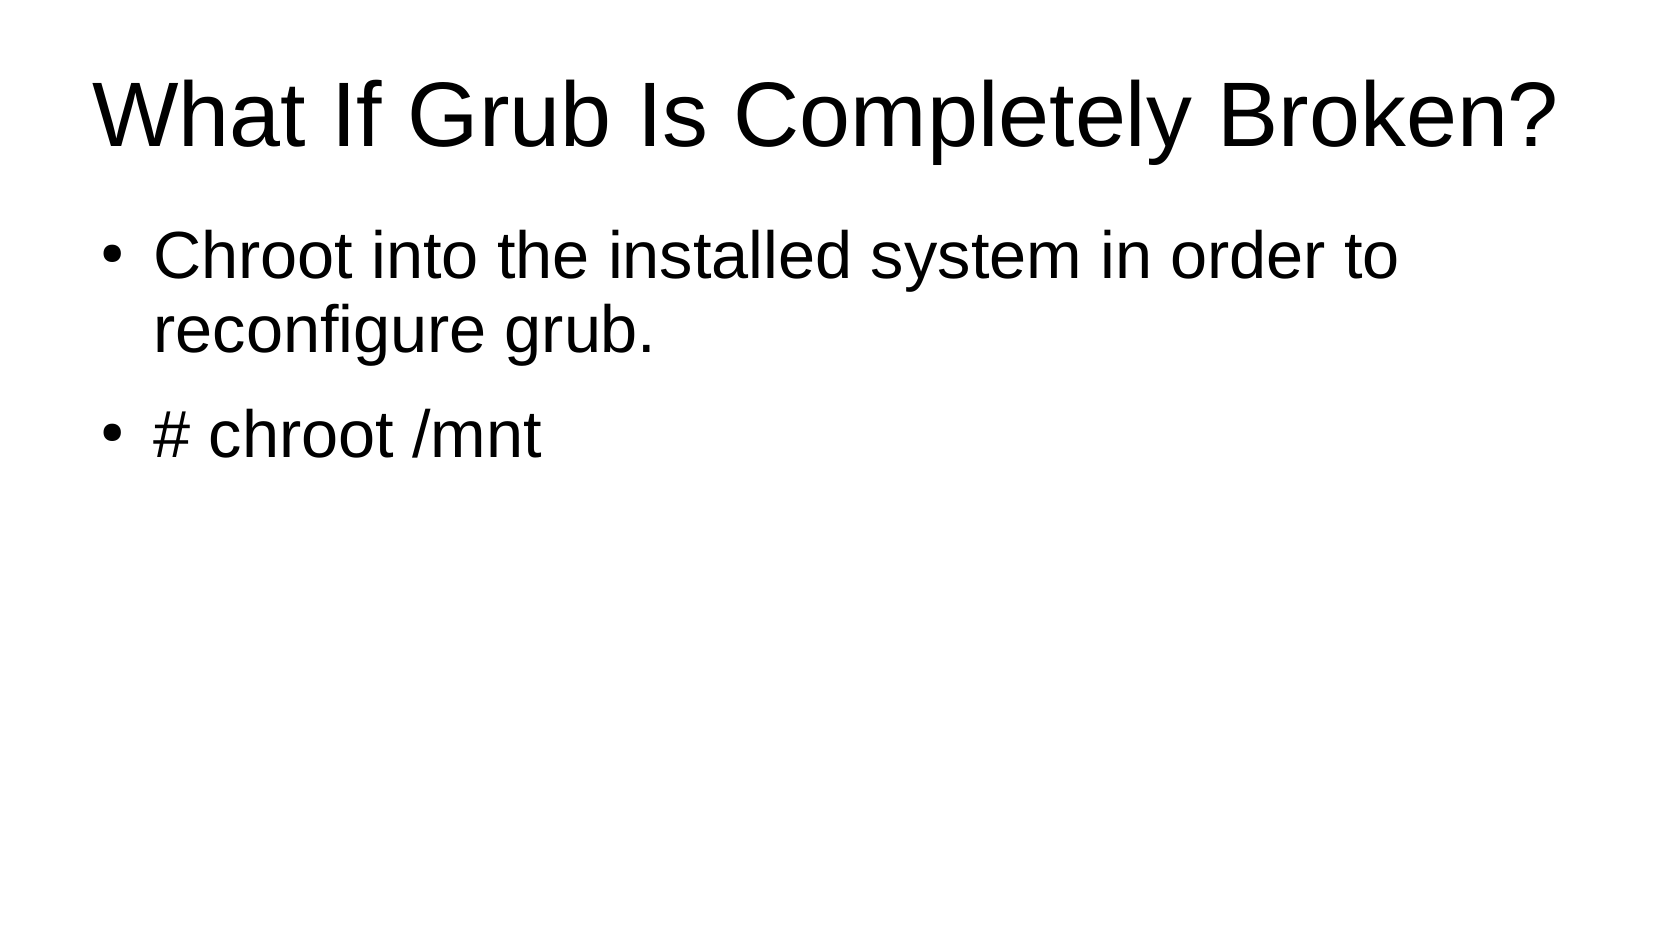

# What If Grub Is Completely Broken?
Chroot into the installed system in order to reconfigure grub.
# chroot /mnt